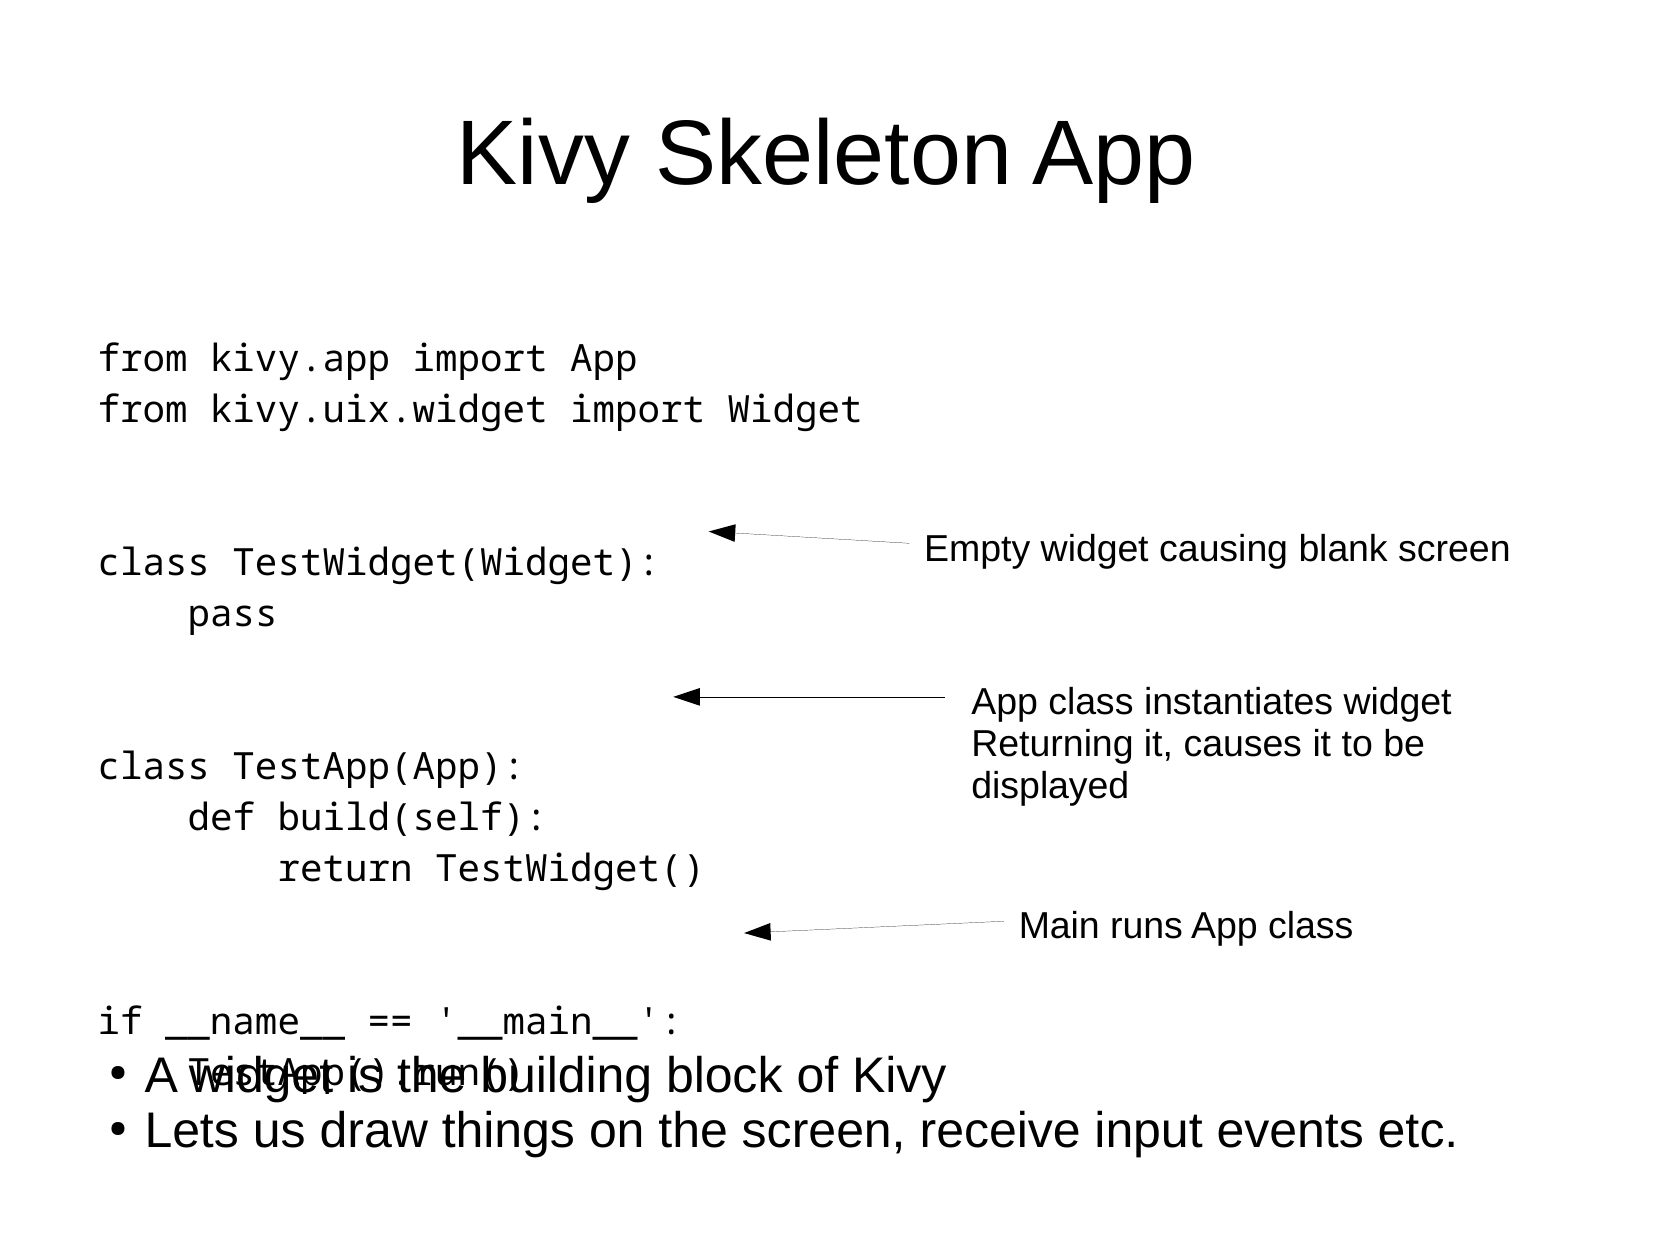

# Kivy Skeleton App
from kivy.app import App
from kivy.uix.widget import Widget
class TestWidget(Widget):
 pass
class TestApp(App):
 def build(self):
 return TestWidget()
if __name__ == '__main__':
 TestApp().run()
Empty widget causing blank screen
App class instantiates widget
Returning it, causes it to be displayed
Main runs App class
A widget is the building block of Kivy
Lets us draw things on the screen, receive input events etc.